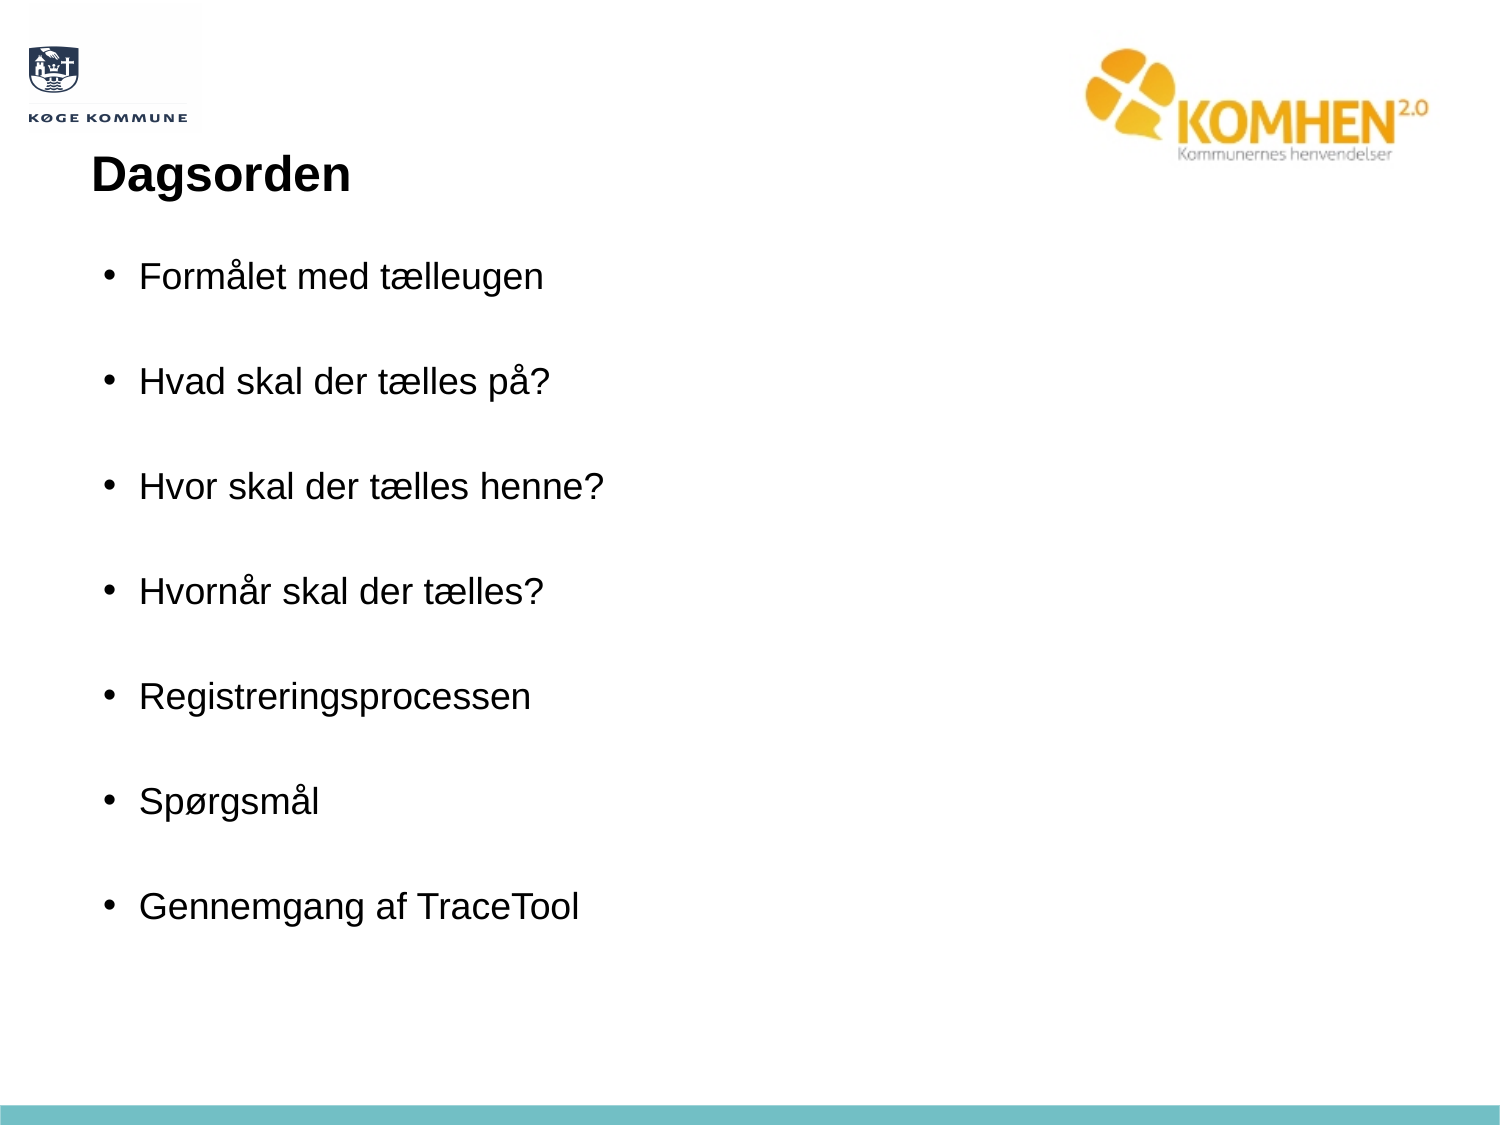

Dagsorden
Formålet med tælleugen
Hvad skal der tælles på?
Hvor skal der tælles henne?
Hvornår skal der tælles?
Registreringsprocessen
Spørgsmål
Gennemgang af TraceTool